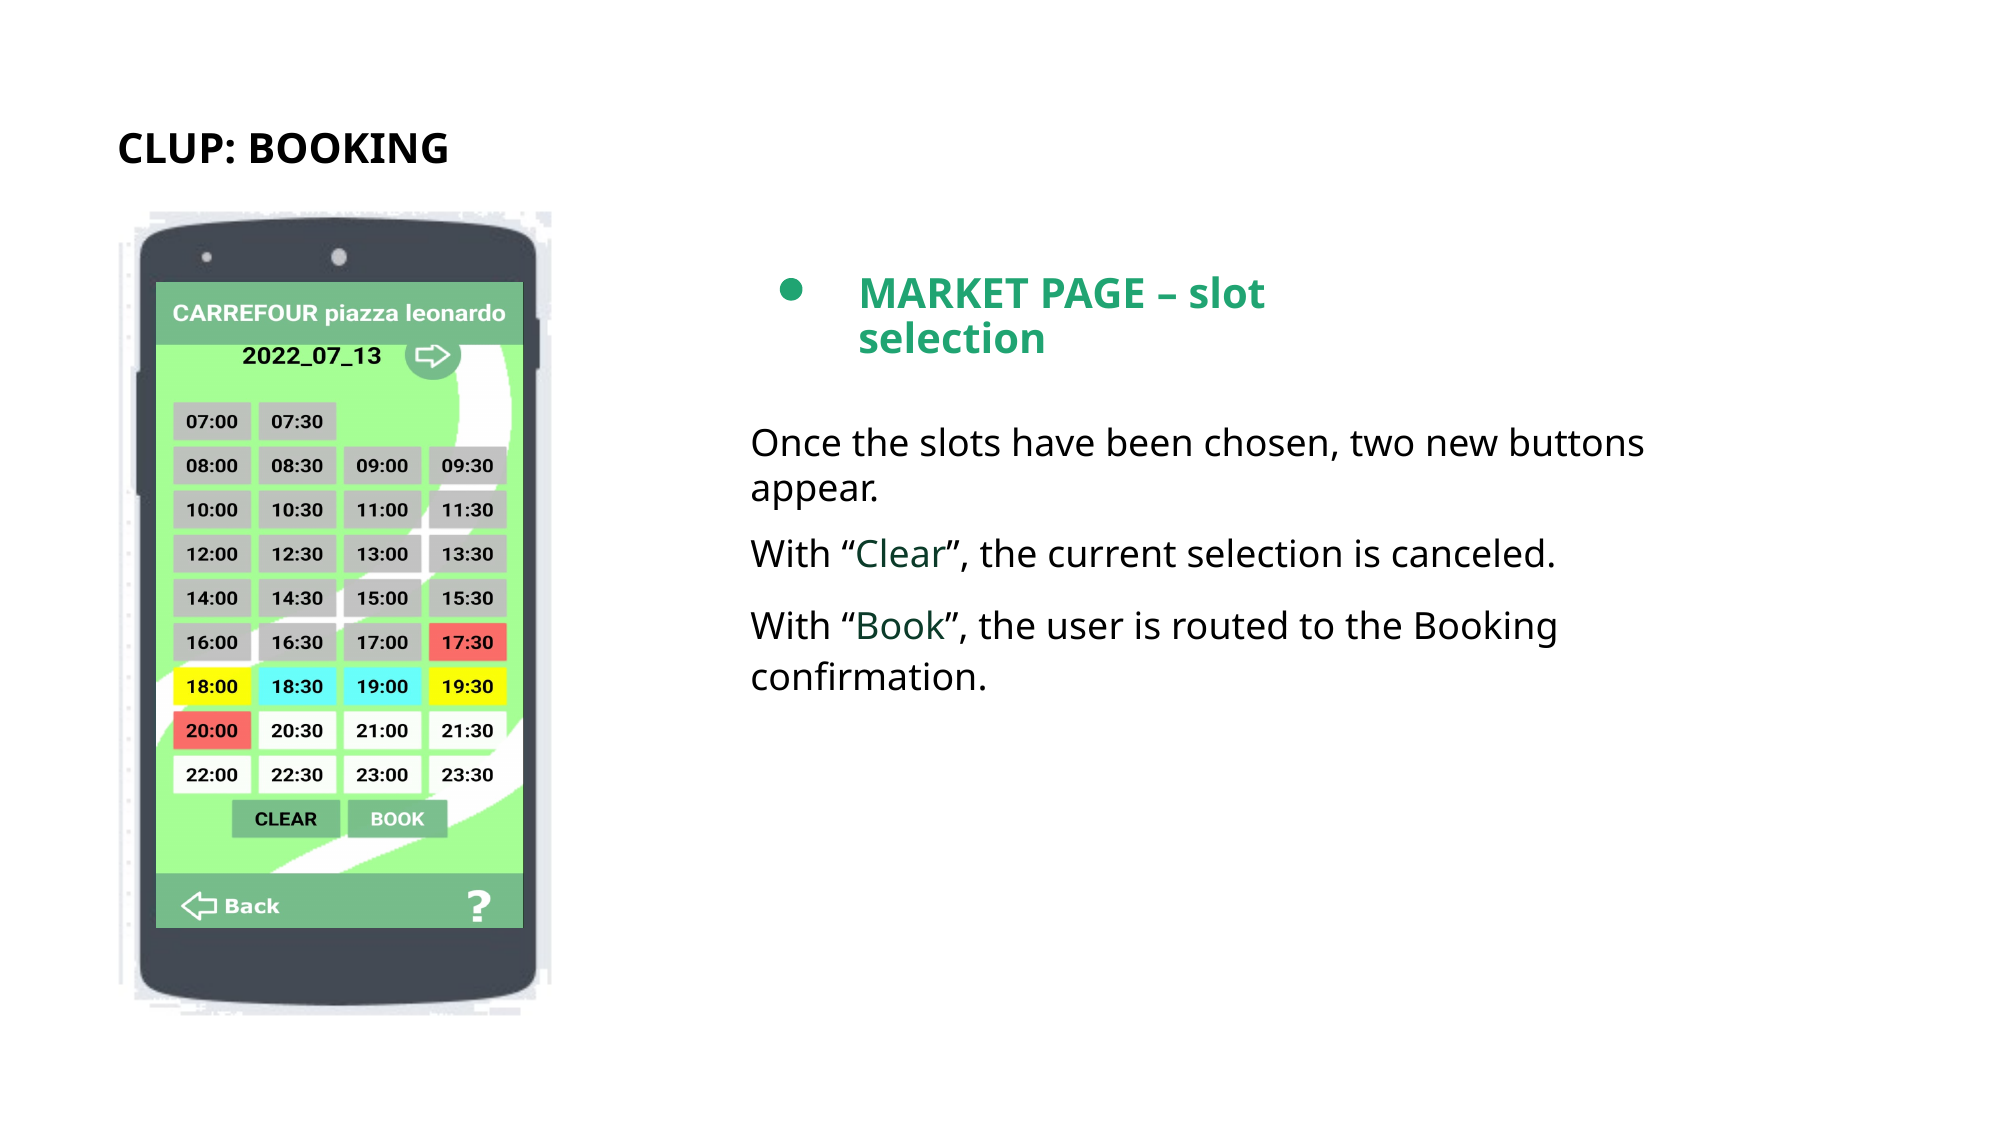

# CLUP: BOOKING
MARKET PAGE – slot selection
Once the slots have been chosen, two new buttons appear.
With “Clear”, the current selection is canceled.
With “Book”, the user is routed to the Booking confirmation.